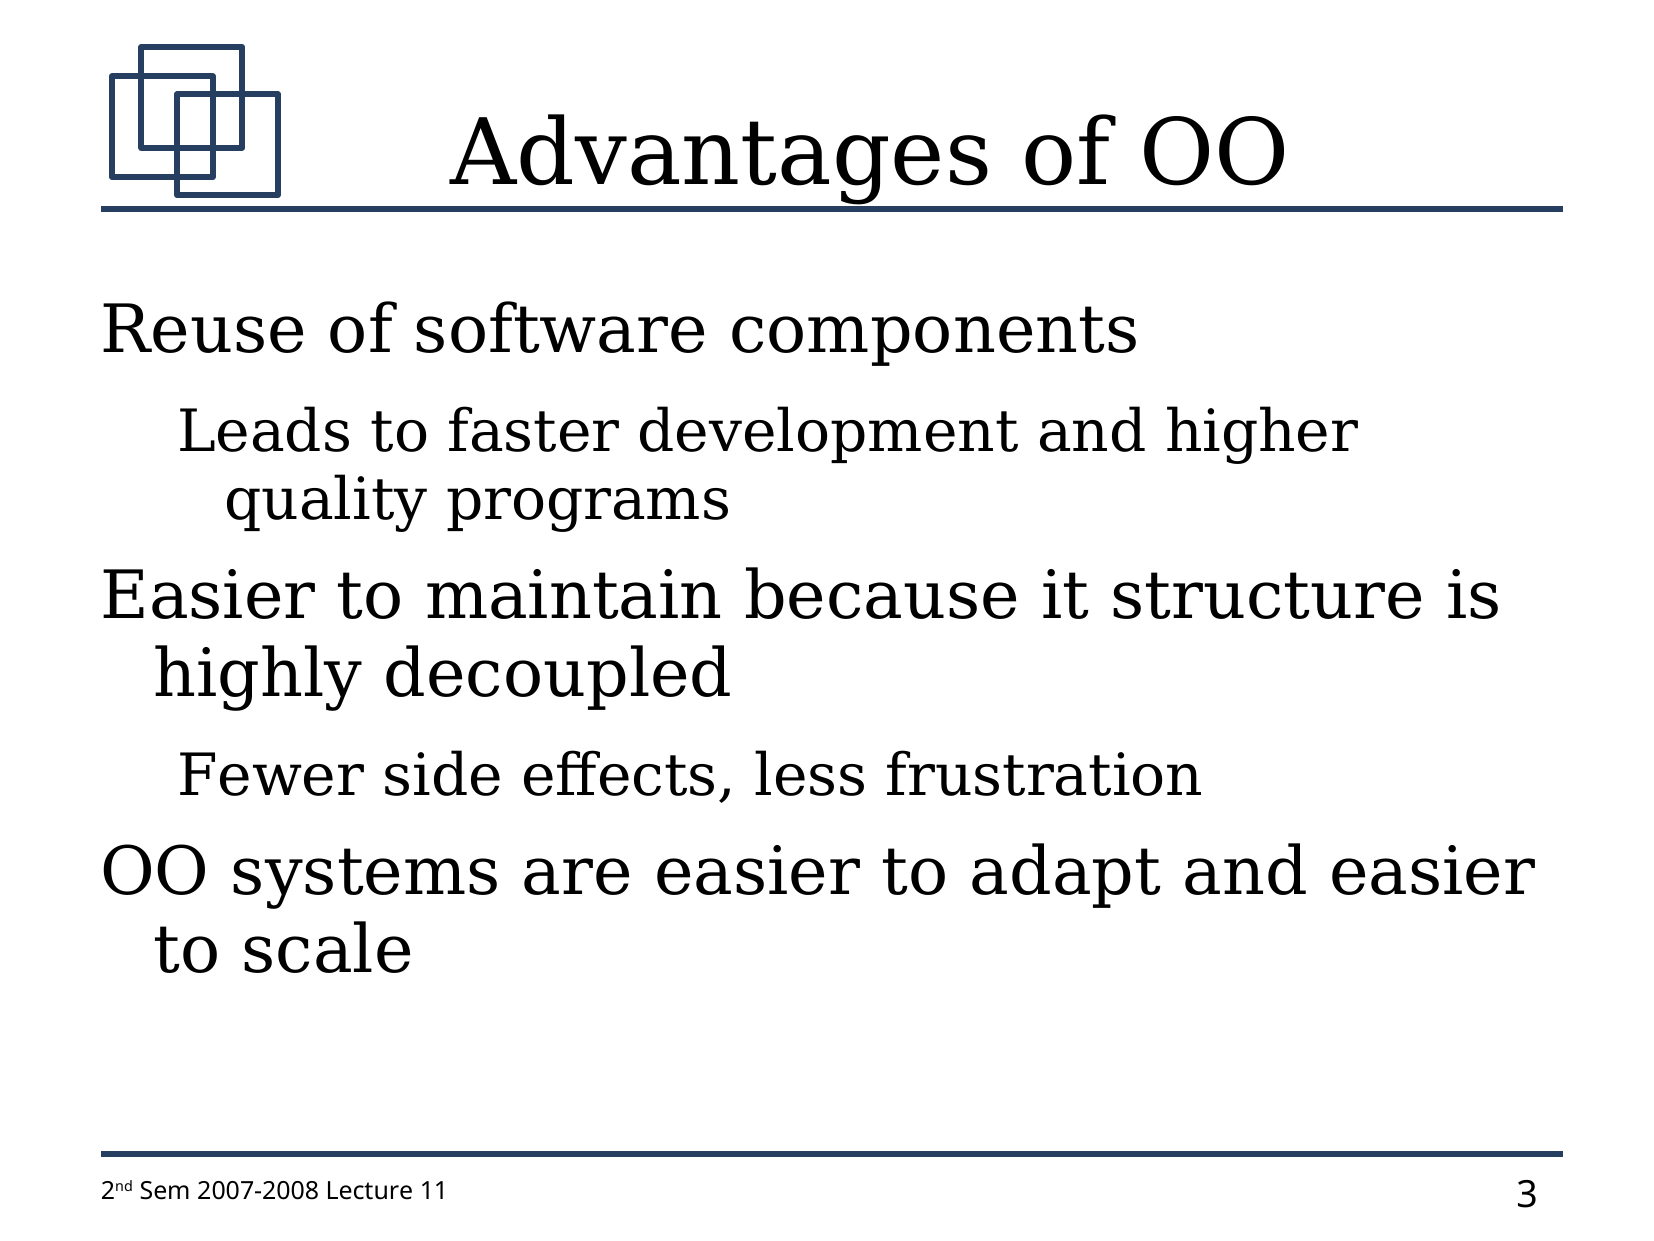

# Advantages of OO
Reuse of software components
Leads to faster development and higher quality programs
Easier to maintain because it structure is highly decoupled
Fewer side effects, less frustration
OO systems are easier to adapt and easier to scale